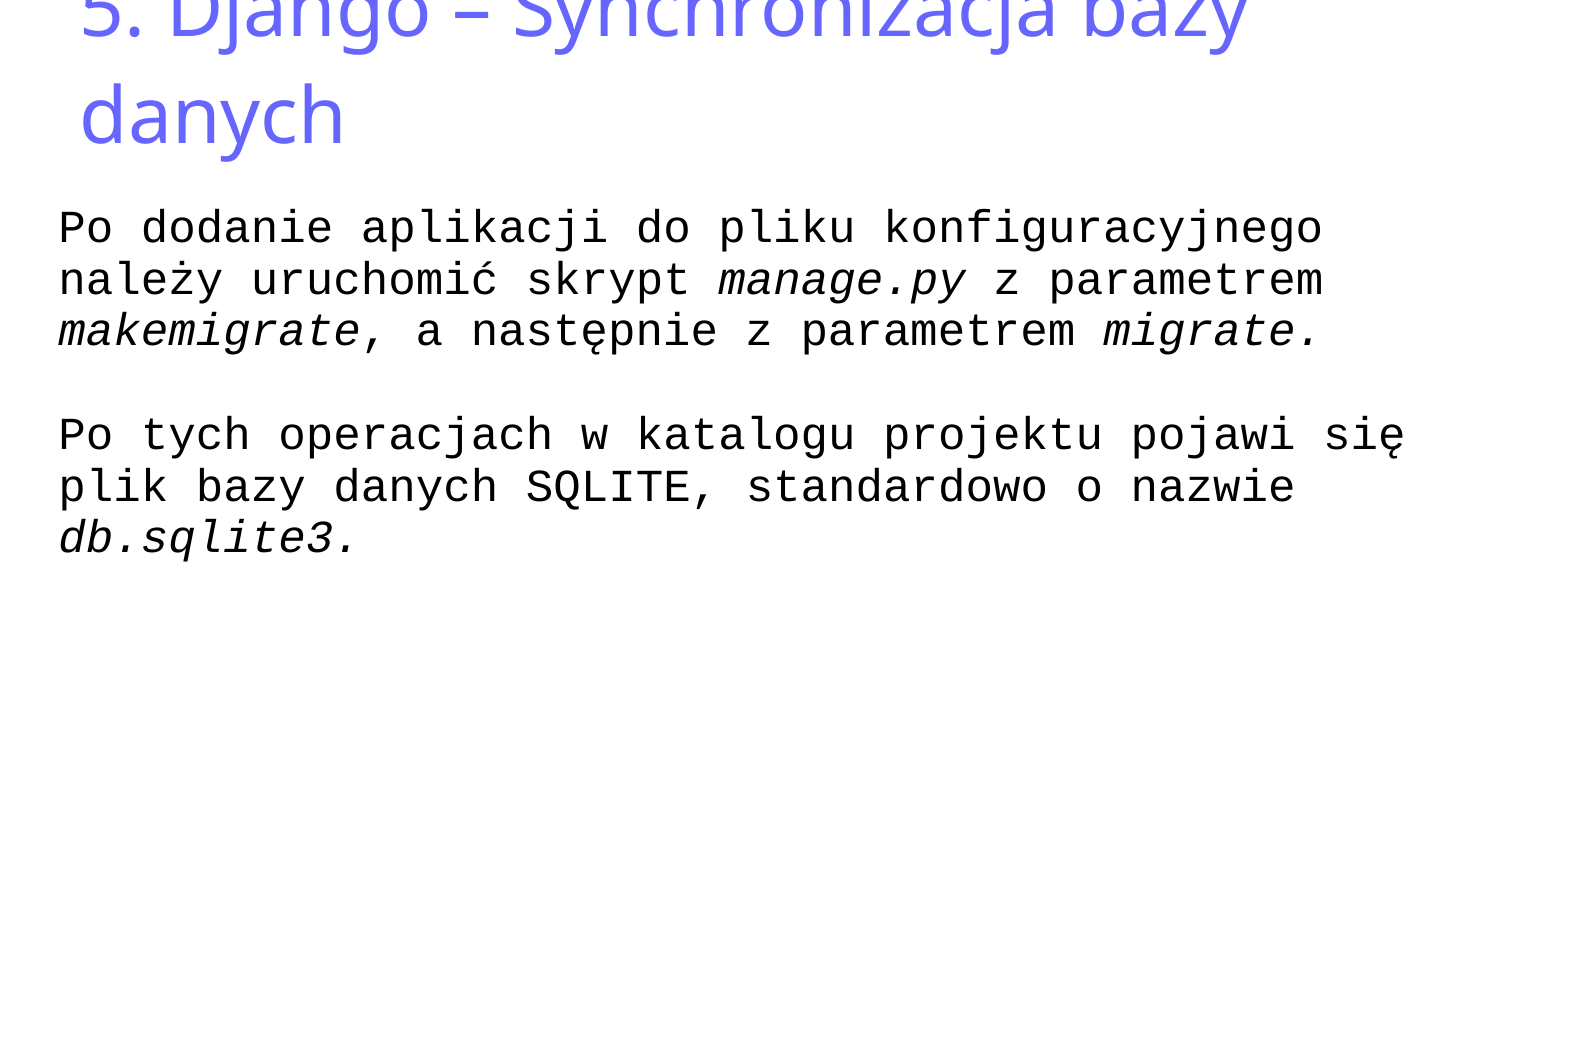

# 5. Django – Synchronizacja bazy danych
Po dodanie aplikacji do pliku konfiguracyjnego należy uruchomić skrypt manage.py z parametrem makemigrate, a następnie z parametrem migrate.
Po tych operacjach w katalogu projektu pojawi się plik bazy danych SQLITE, standardowo o nazwie db.sqlite3.